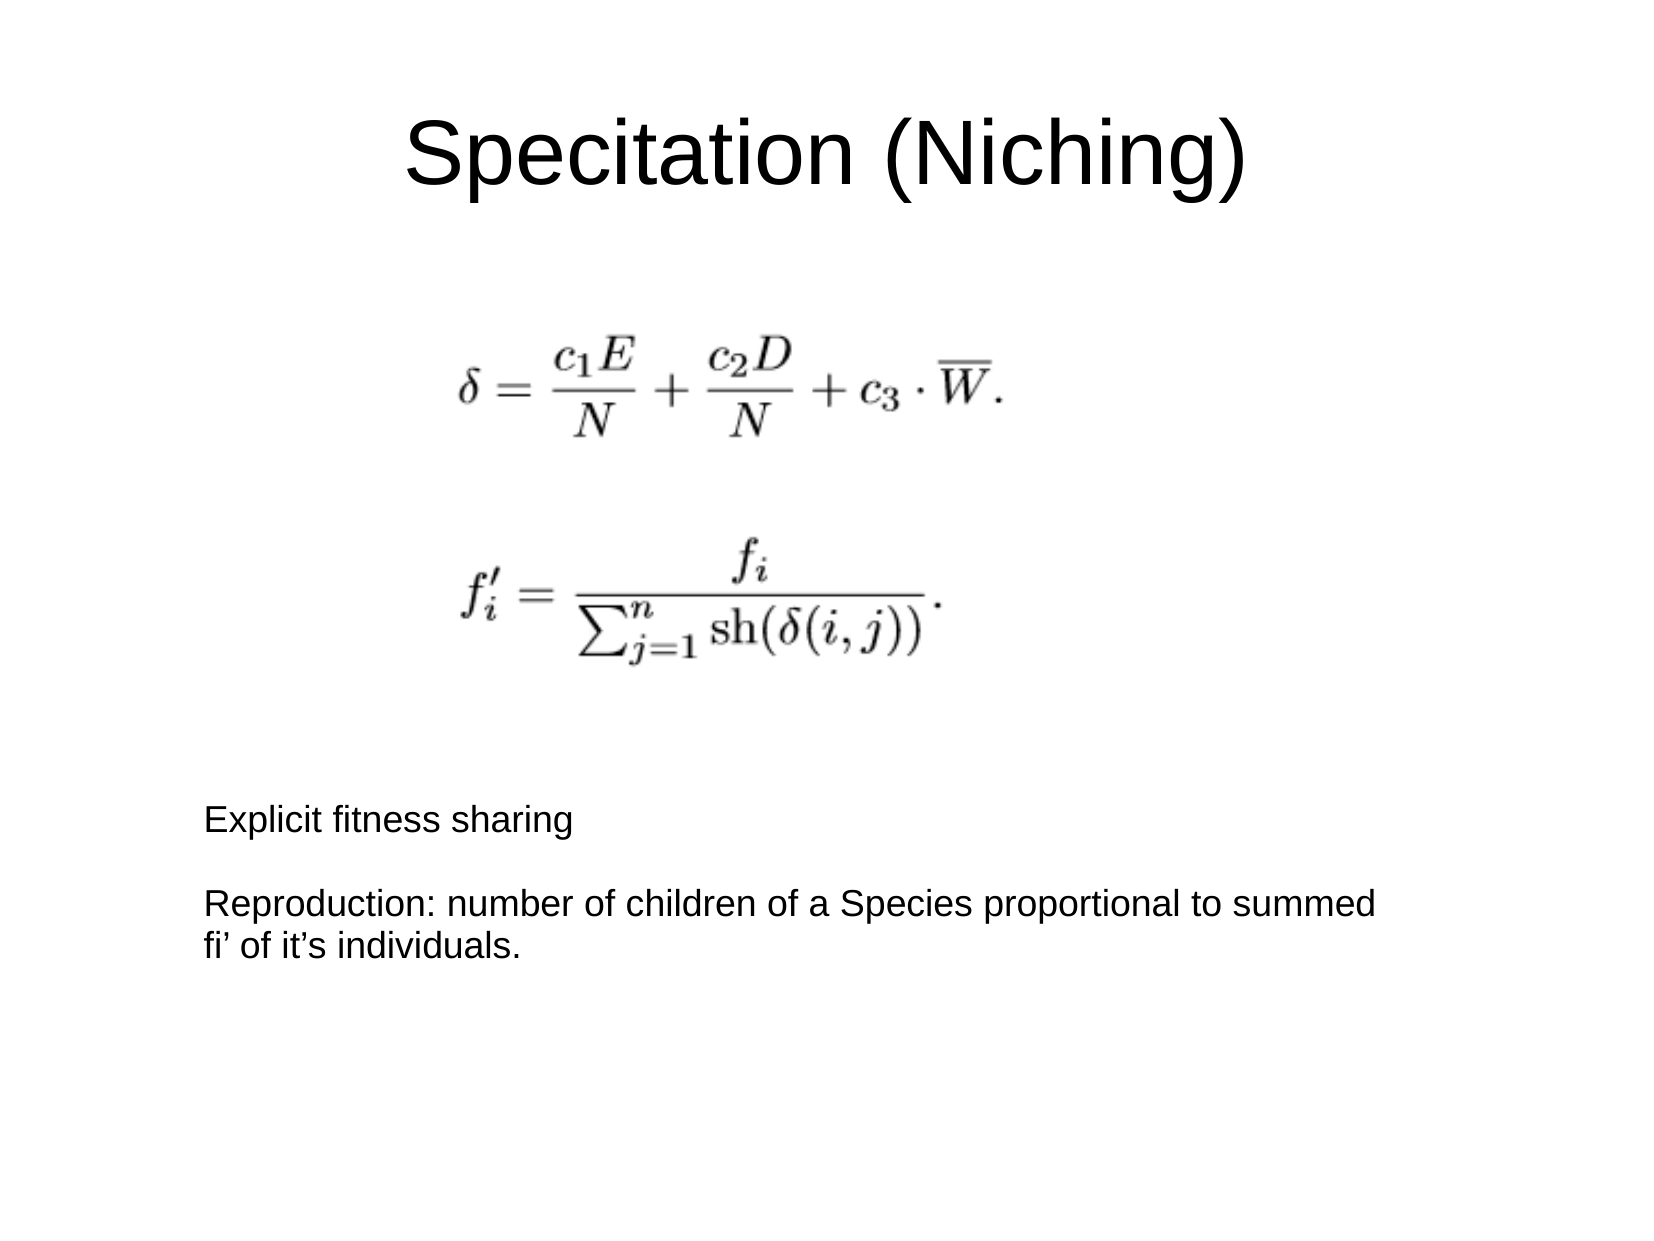

# Specitation (Niching)
Explicit fitness sharing
Reproduction: number of children of a Species proportional to summed fi’ of it’s individuals.